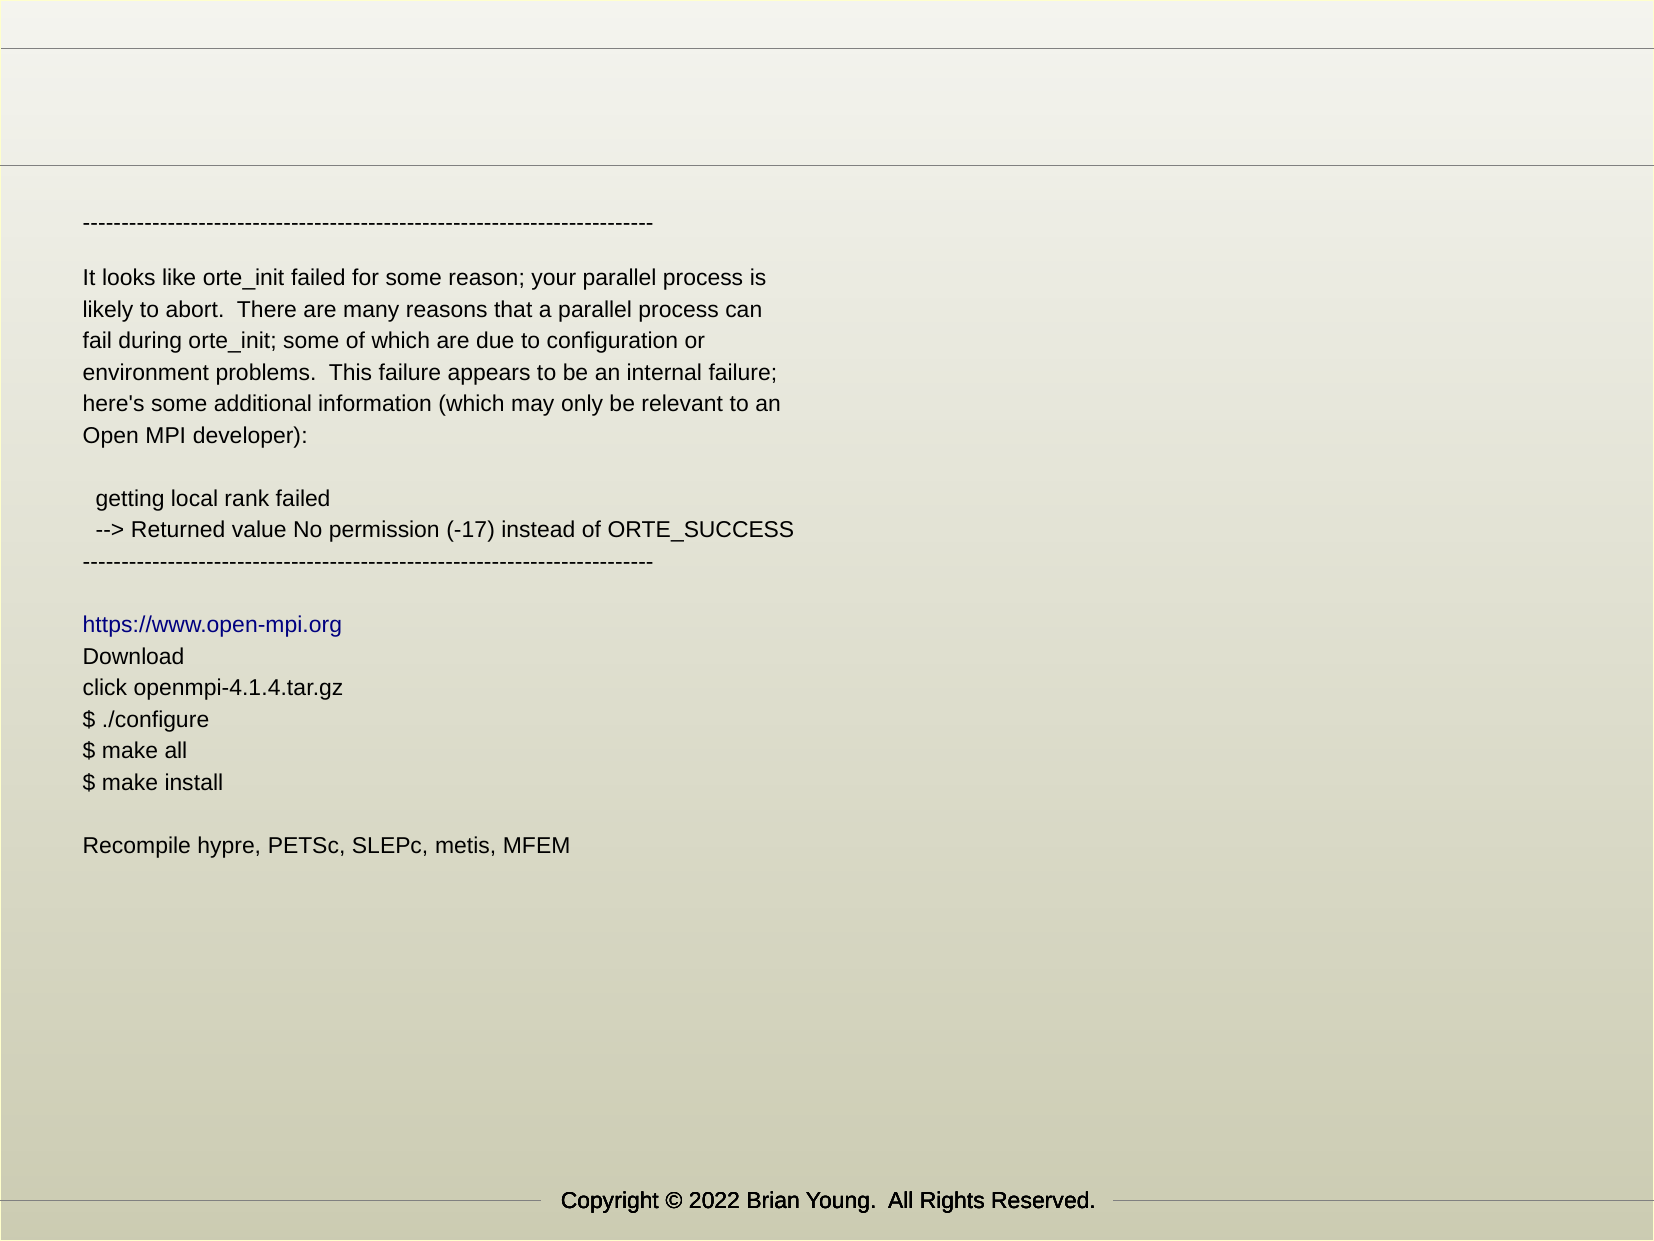

#
--------------------------------------------------------------------------
It looks like orte_init failed for some reason; your parallel process is
likely to abort. There are many reasons that a parallel process can
fail during orte_init; some of which are due to configuration or
environment problems. This failure appears to be an internal failure;
here's some additional information (which may only be relevant to an
Open MPI developer):
 getting local rank failed
 --> Returned value No permission (-17) instead of ORTE_SUCCESS
--------------------------------------------------------------------------
https://www.open-mpi.org
Download
click openmpi-4.1.4.tar.gz
$ ./configure
$ make all
$ make install
Recompile hypre, PETSc, SLEPc, metis, MFEM